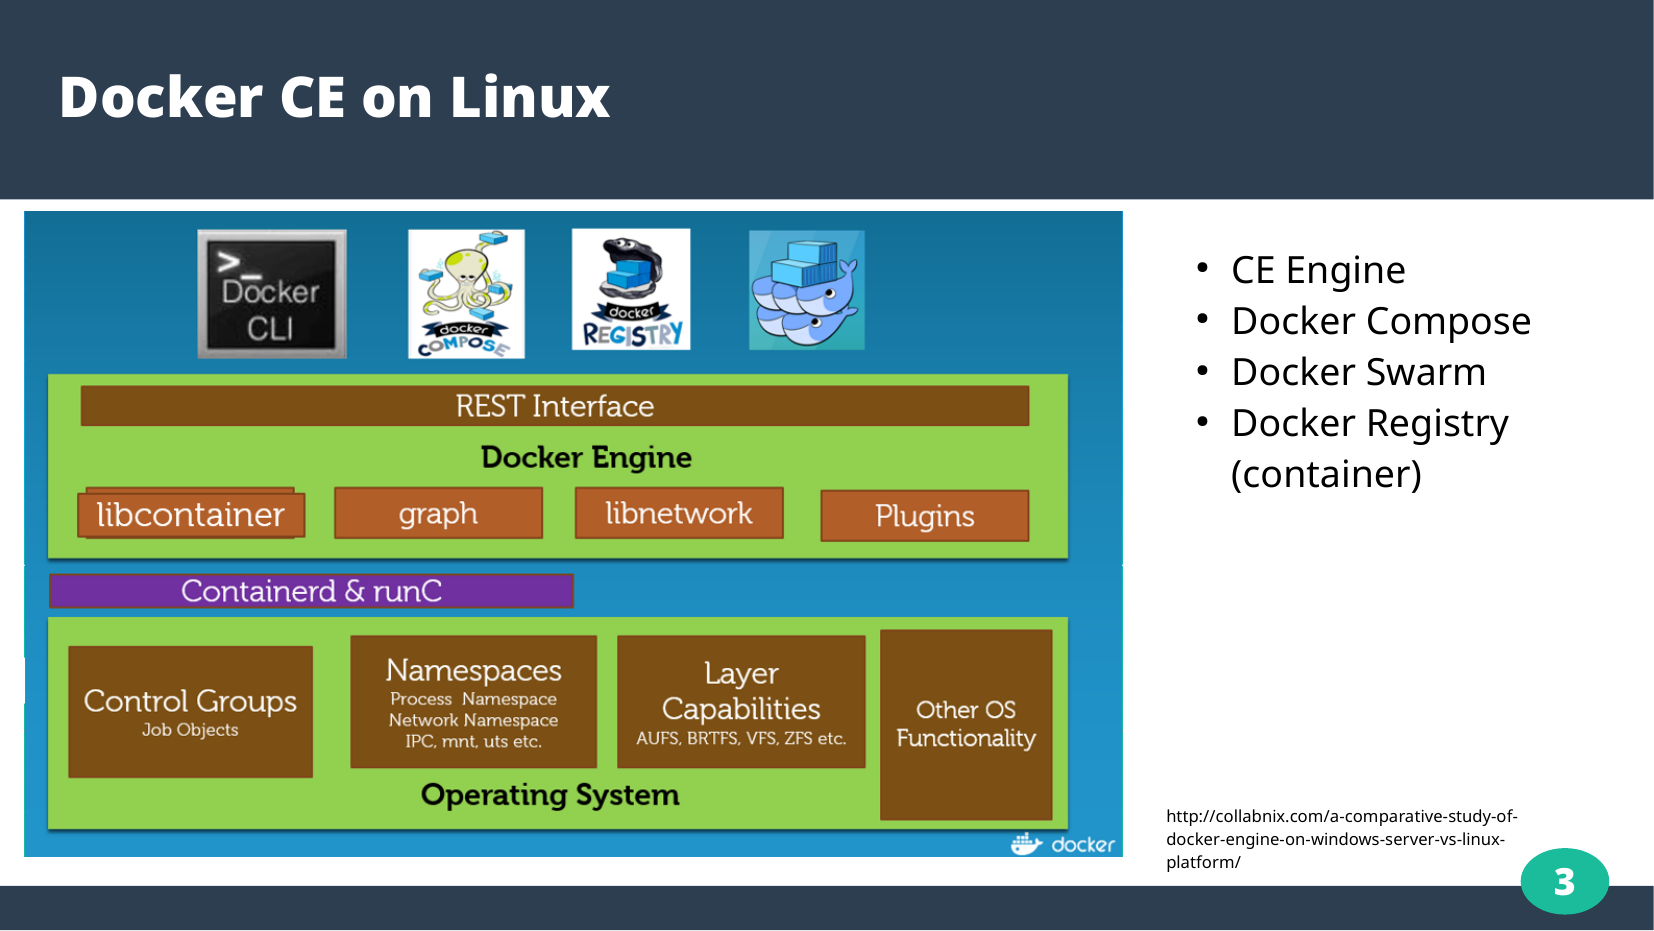

# Docker CE on Linux
CE Engine
Docker Compose
Docker Swarm
Docker Registry (container)
http://collabnix.com/a-comparative-study-of-docker-engine-on-windows-server-vs-linux-platform/
3